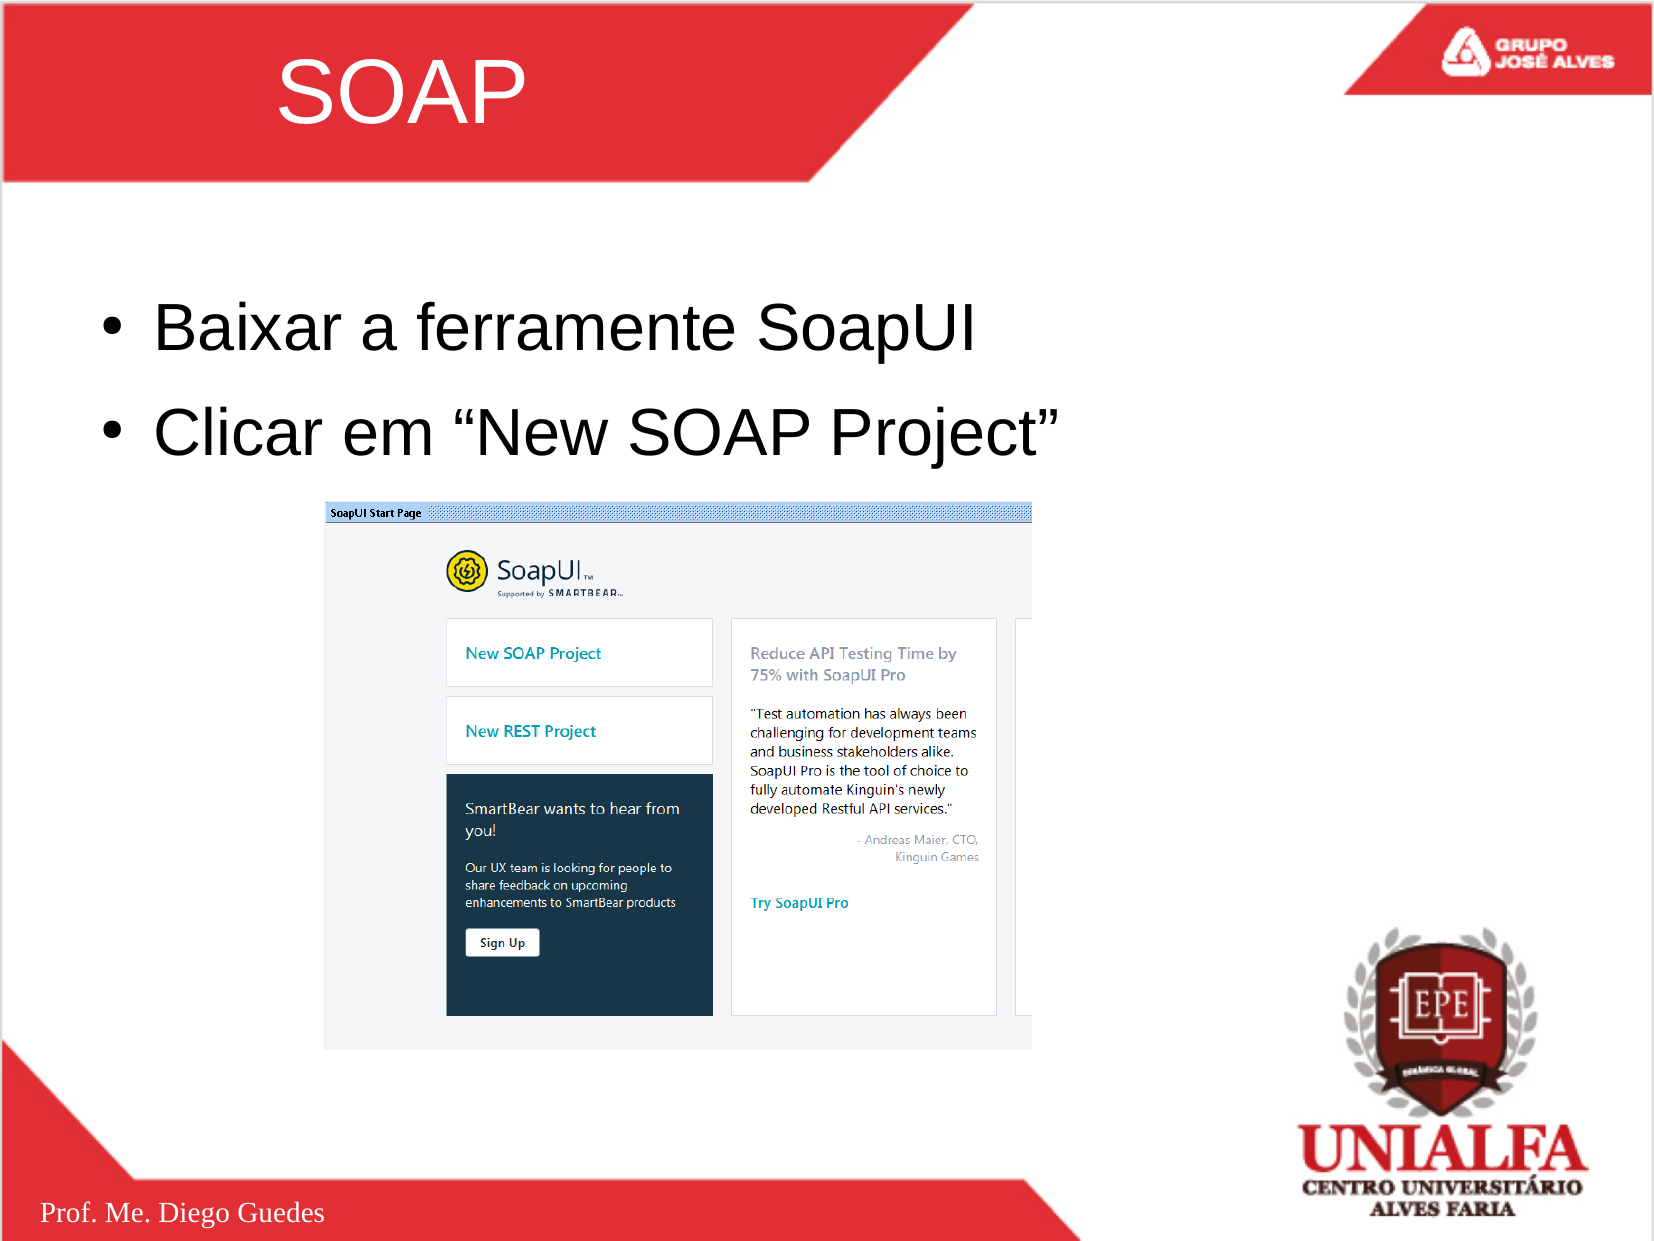

# SOAP
Baixar a ferramente SoapUI
Clicar em “New SOAP Project”